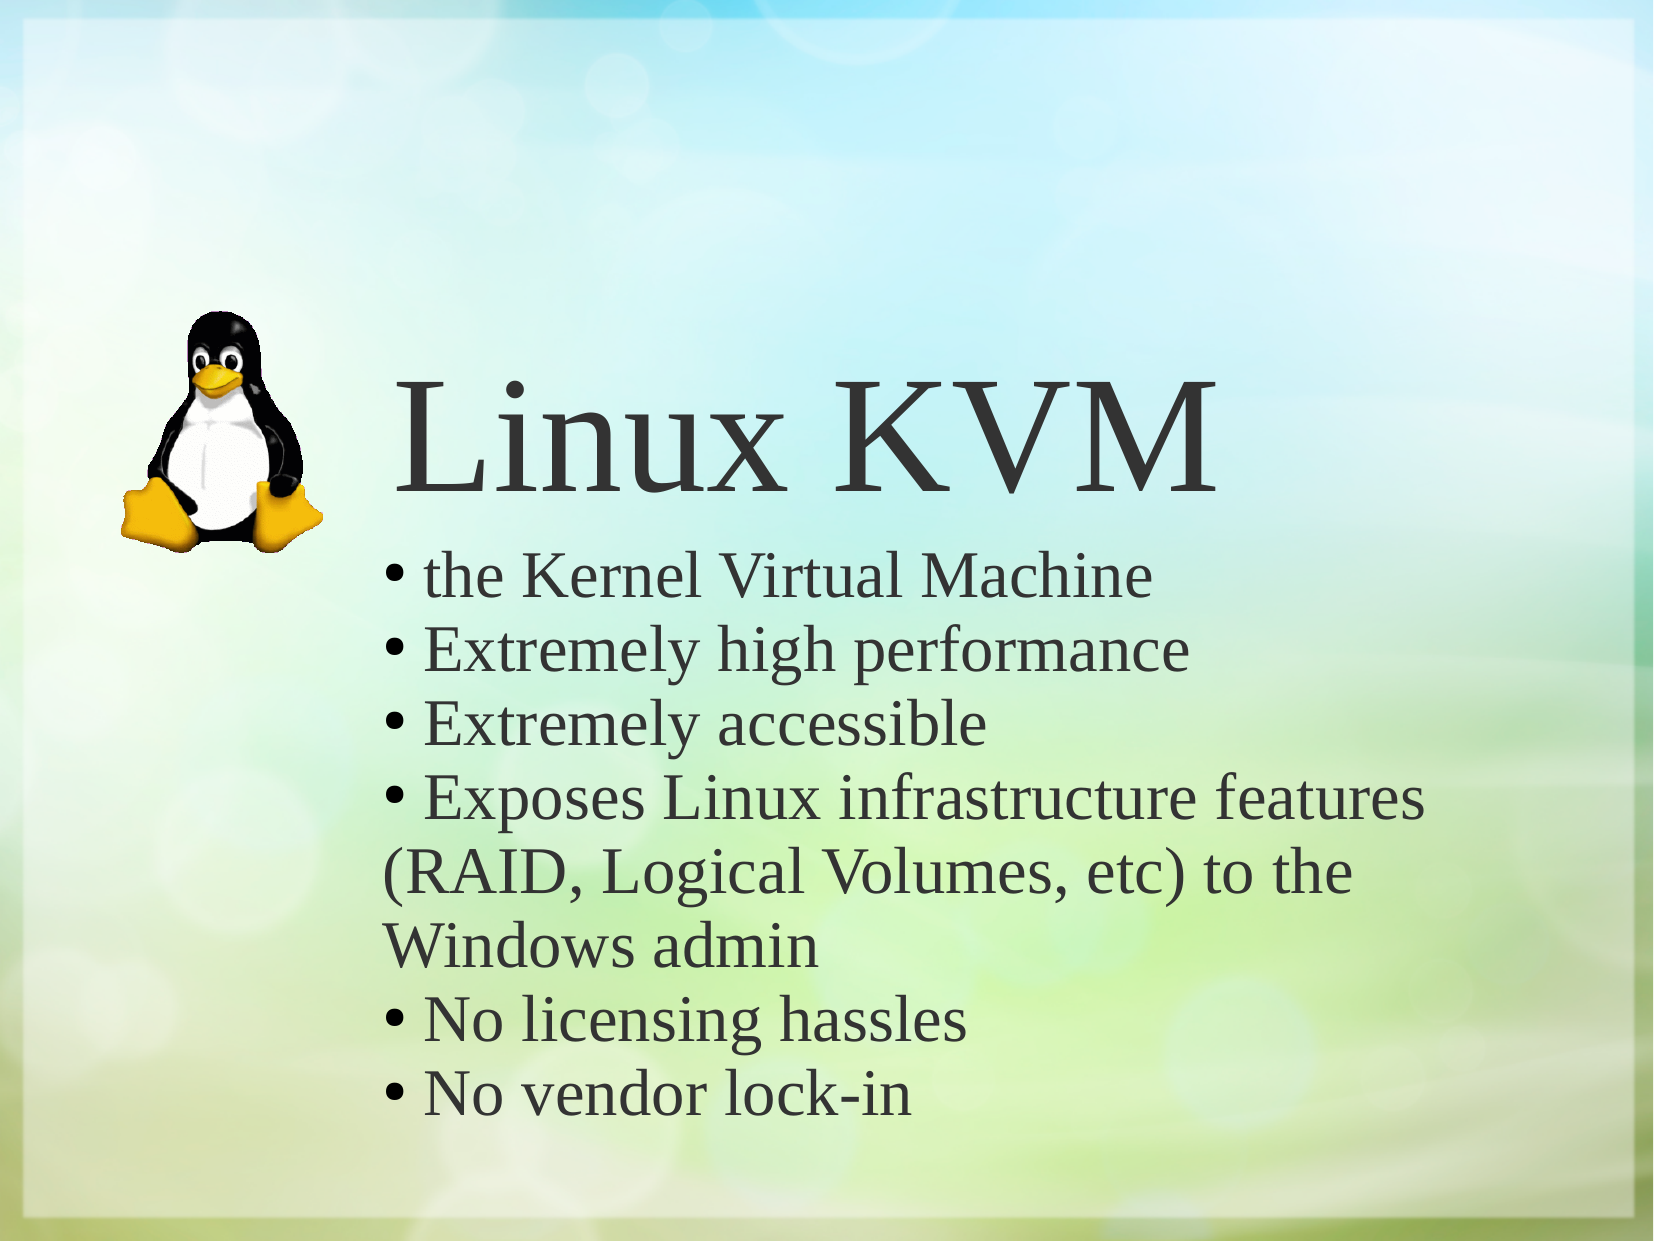

# Linux KVM
 the Kernel Virtual Machine
 Extremely high performance
 Extremely accessible
 Exposes Linux infrastructure features (RAID, Logical Volumes, etc) to the Windows admin
 No licensing hassles
 No vendor lock-in